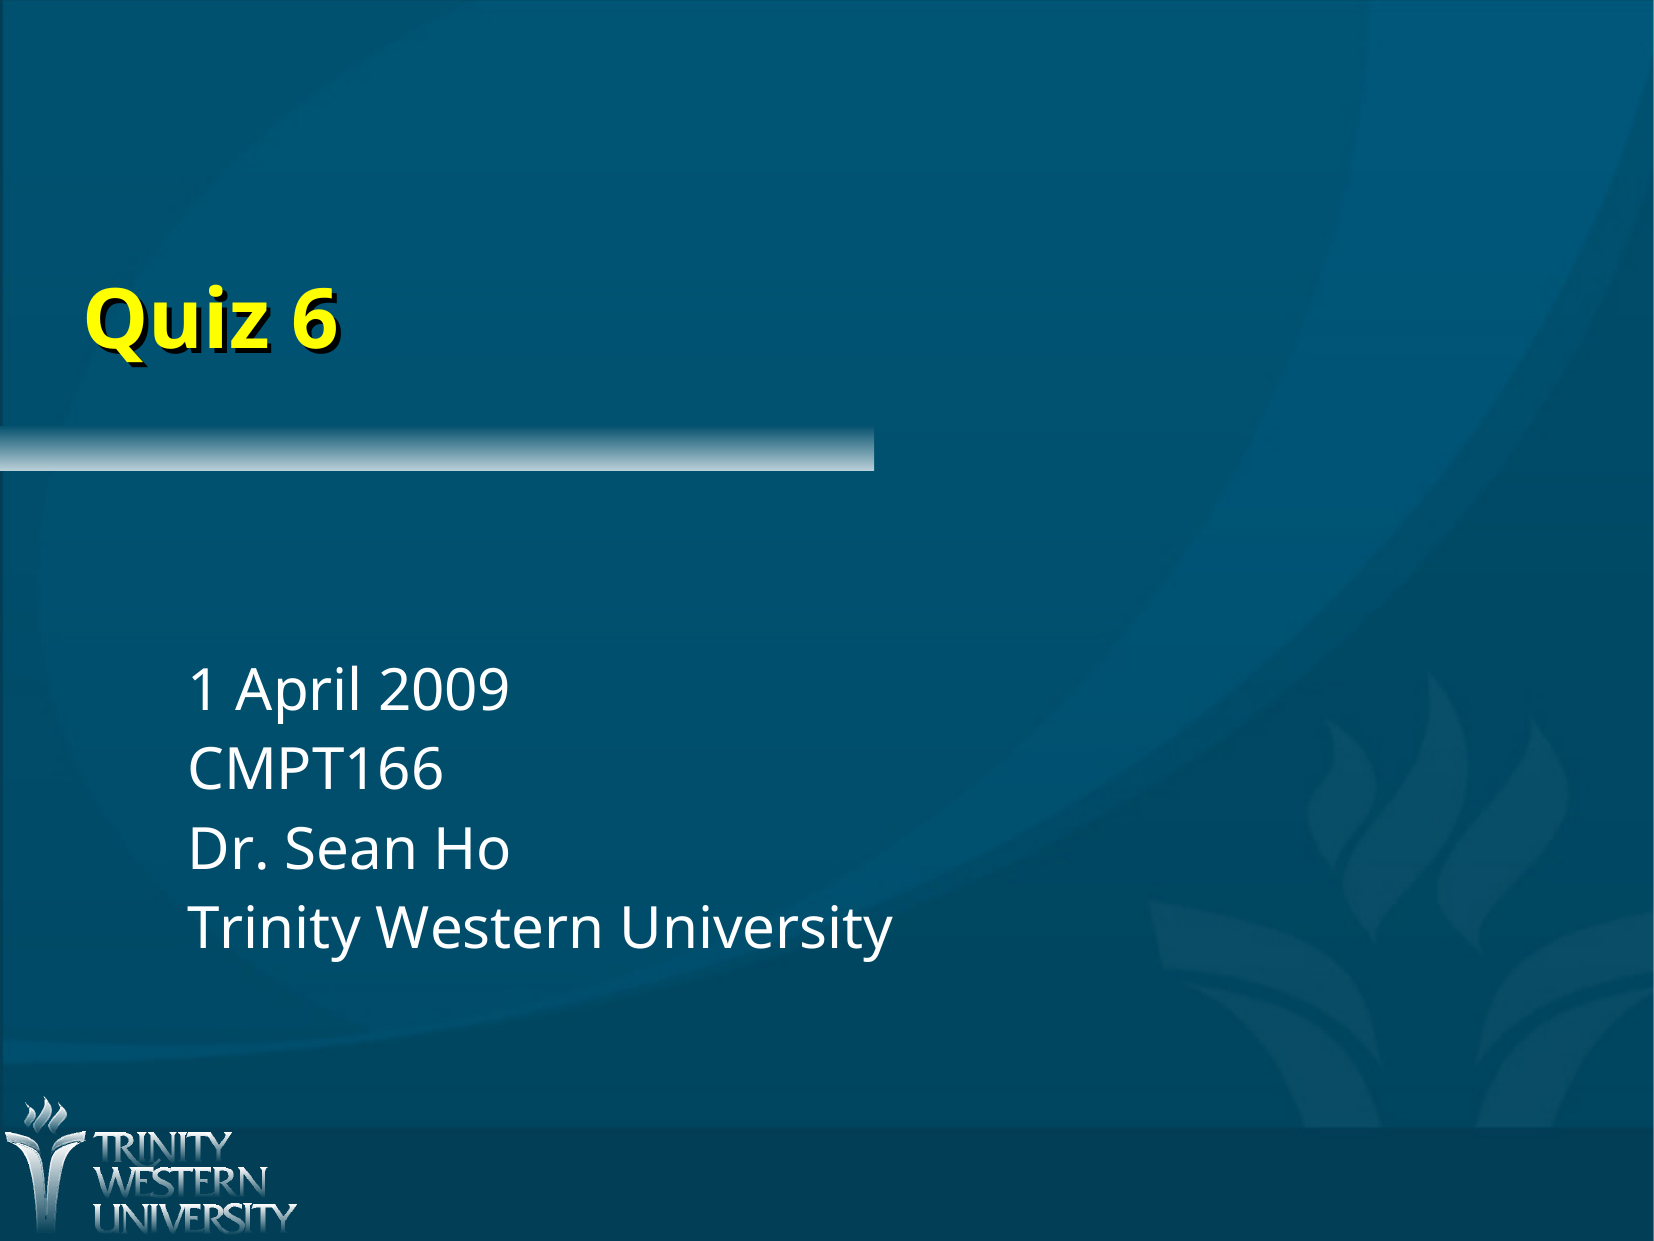

# Quiz 6
1 April 2009
CMPT166
Dr. Sean Ho
Trinity Western University